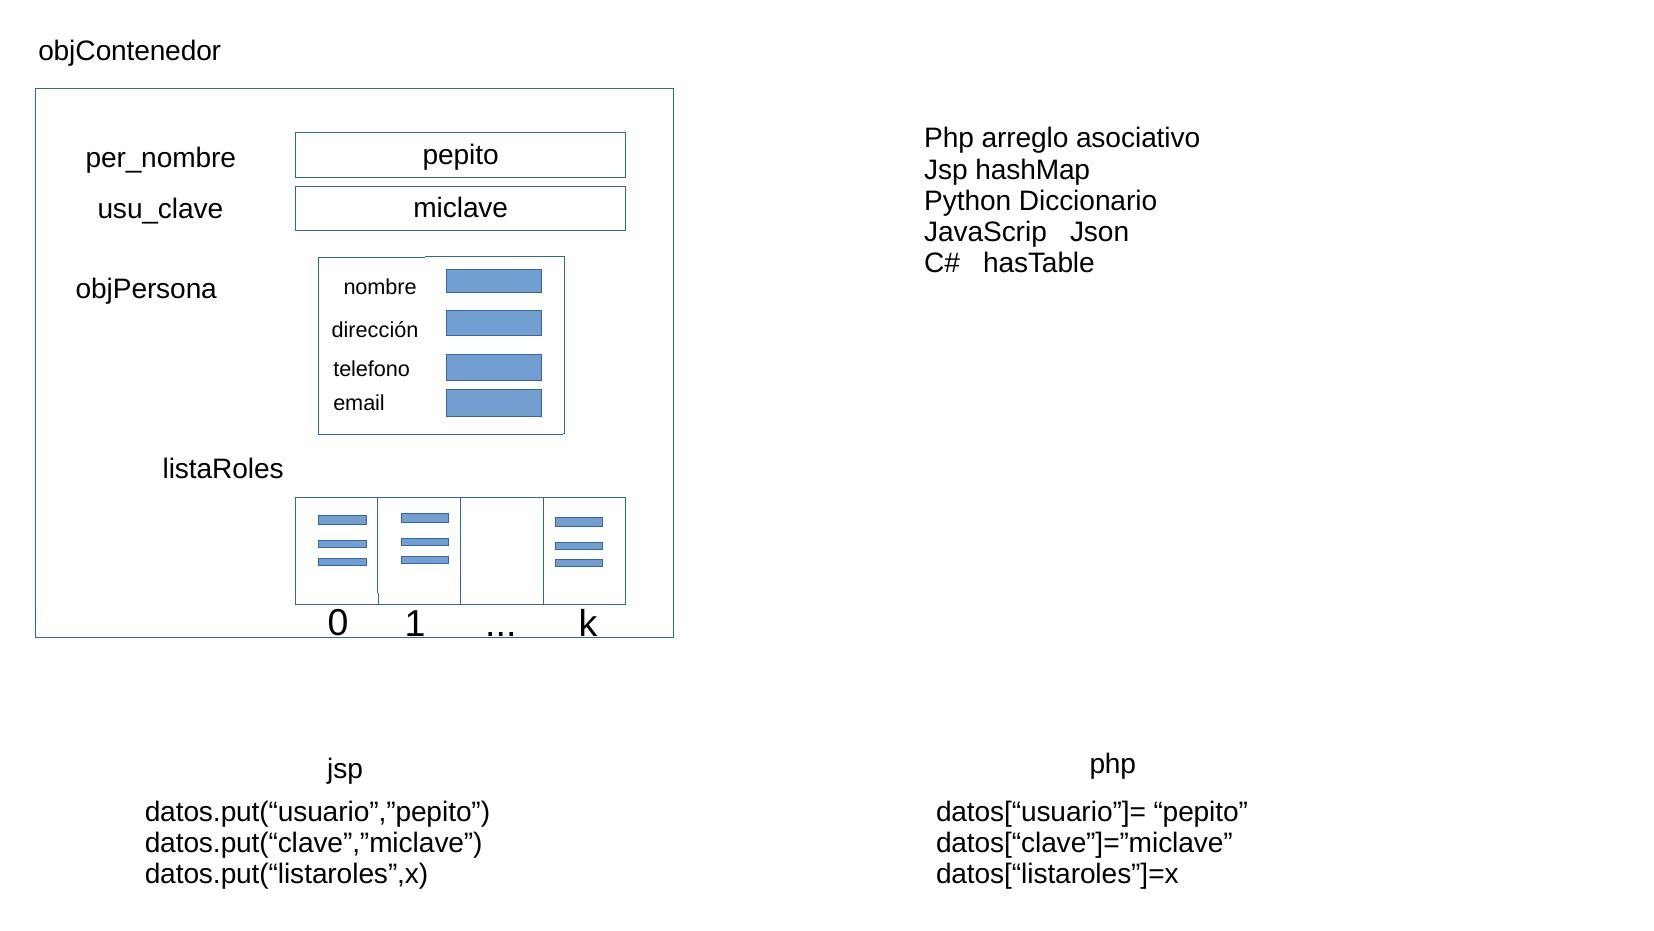

objContenedor
Php arreglo asociativo
Jsp hashMap
Python Diccionario
JavaScrip Json
C# hasTable
pepito
per_nombre
usu_clave
miclave
nombre
dirección
telefono
email
objPersona
listaRoles
0
1
...
k
php
jsp
datos.put(“usuario”,”pepito”)
datos.put(“clave”,”miclave”)
datos.put(“listaroles”,x)
datos[“usuario”]= “pepito”
datos[“clave”]=”miclave”
datos[“listaroles”]=x